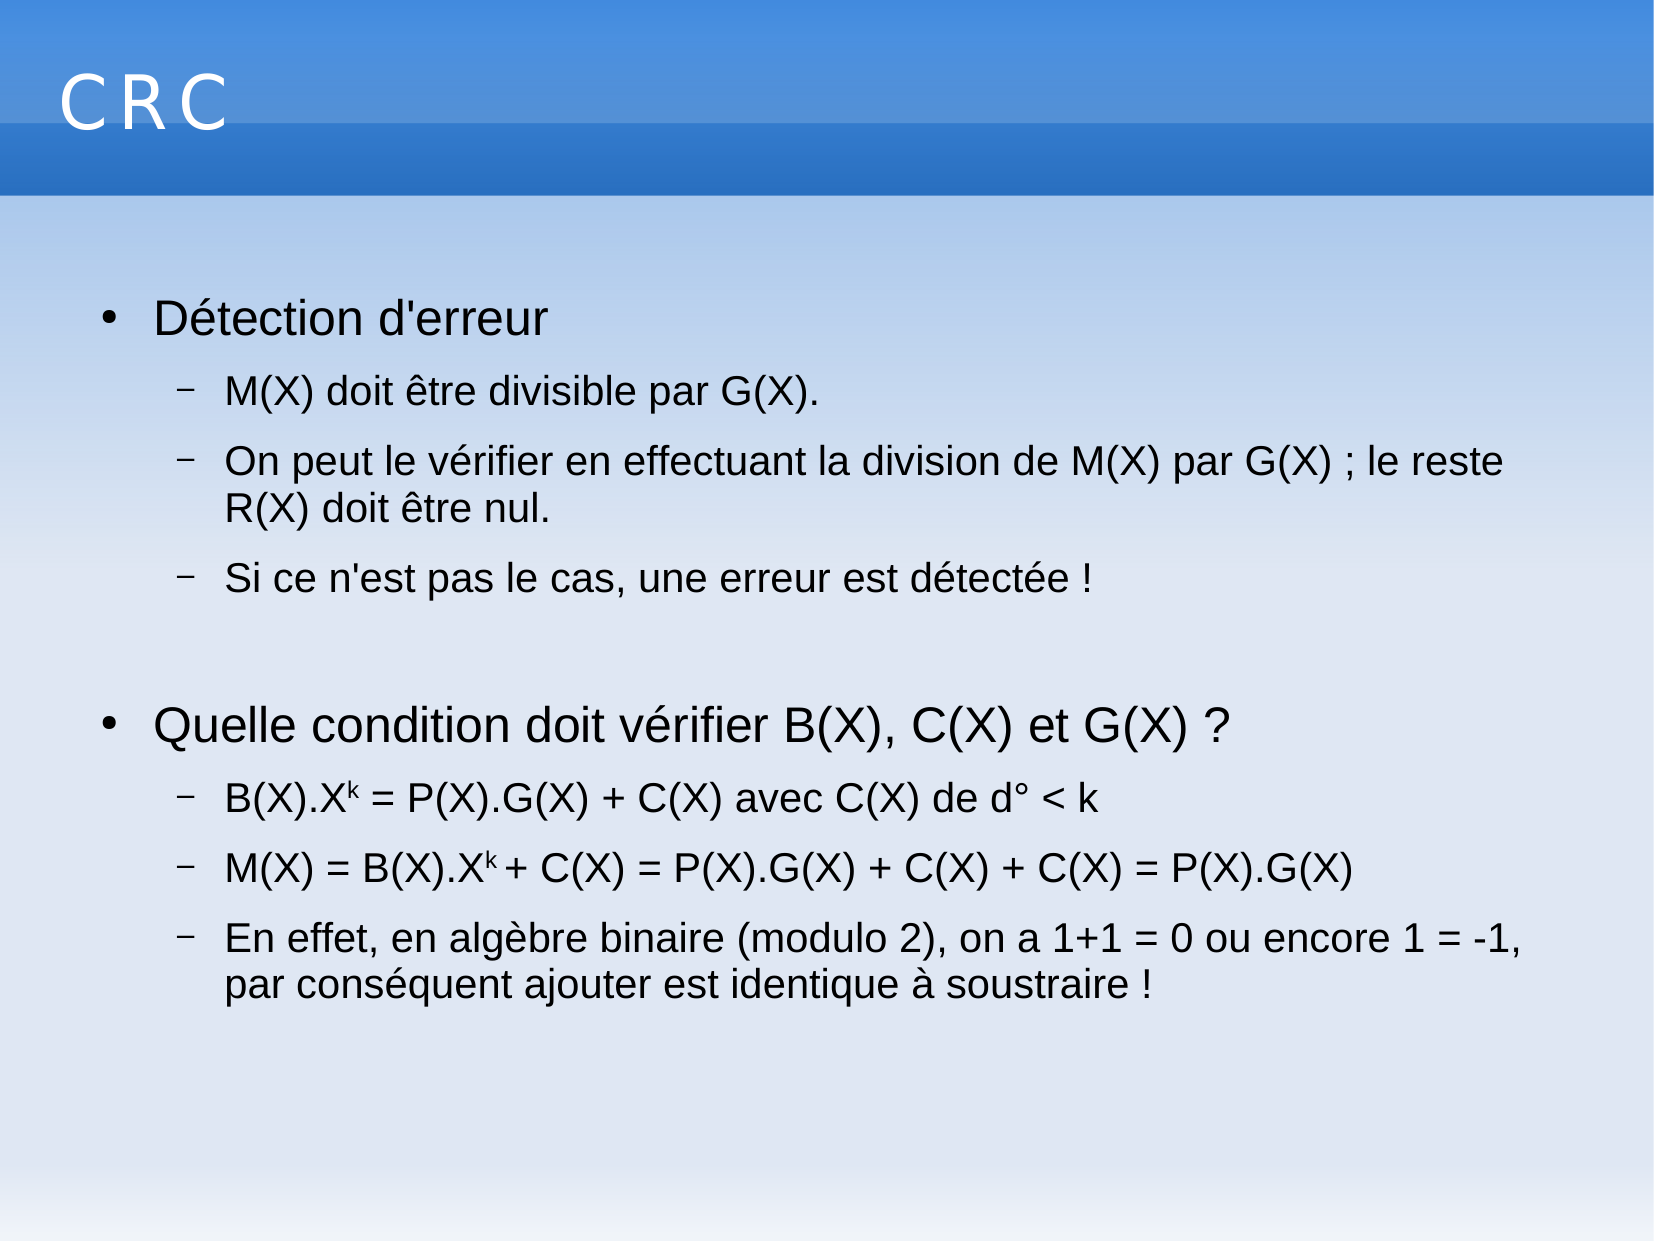

# CRC
Détection d'erreur
M(X) doit être divisible par G(X).
On peut le vérifier en effectuant la division de M(X) par G(X) ; le reste R(X) doit être nul.
Si ce n'est pas le cas, une erreur est détectée !
Quelle condition doit vérifier B(X), C(X) et G(X) ?
B(X).Xk = P(X).G(X) + C(X) avec C(X) de d° < k
M(X) = B(X).Xk + C(X) = P(X).G(X) + C(X) + C(X) = P(X).G(X)
En effet, en algèbre binaire (modulo 2), on a 1+1 = 0 ou encore 1 = -1, par conséquent ajouter est identique à soustraire !